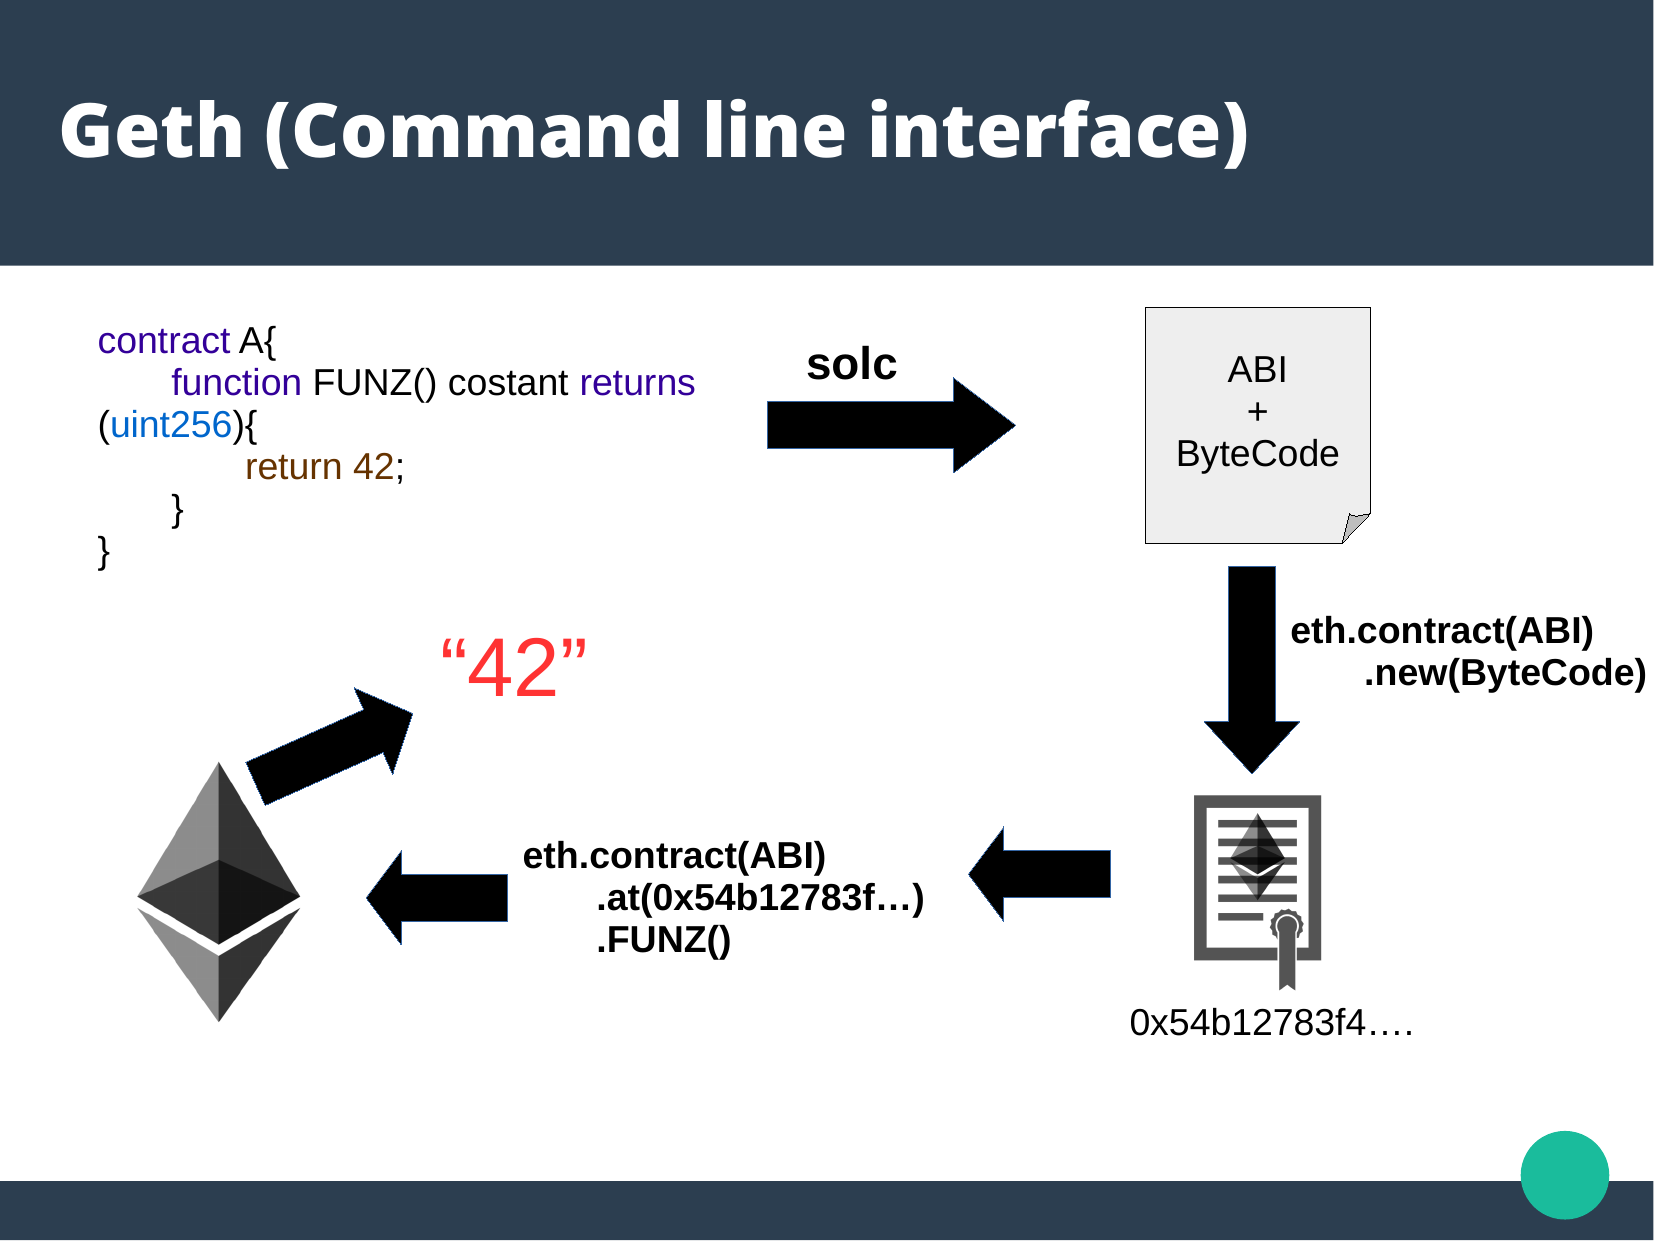

# Geth (Command line interface)
ABI
+
ByteCode
contract A{
	function FUNZ() costant returns (uint256){
		return 42;
	}
}
solc
eth.contract(ABI)
	.new(ByteCode)
“42”
eth.contract(ABI)
	.at(0x54b12783f…)
	.FUNZ()
0x54b12783f4….